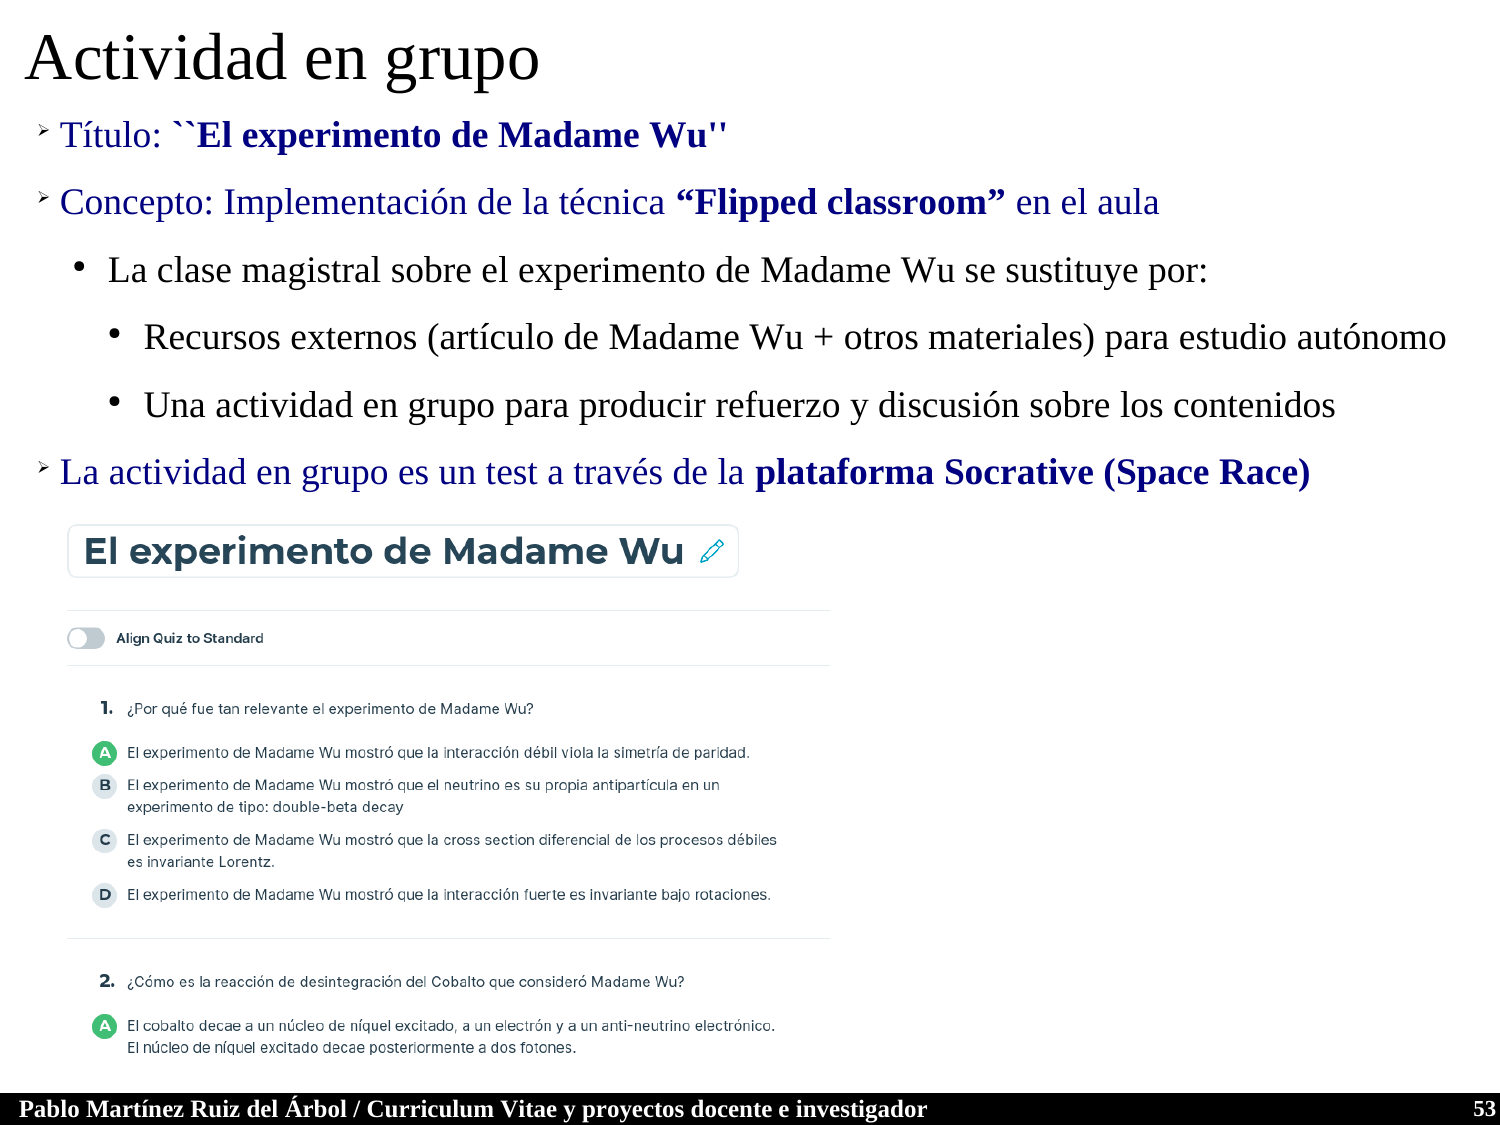

Actividad en grupo
 Título: ``El experimento de Madame Wu''
 Concepto: Implementación de la técnica “Flipped classroom” en el aula
La clase magistral sobre el experimento de Madame Wu se sustituye por:
Recursos externos (artículo de Madame Wu + otros materiales) para estudio autónomo
Una actividad en grupo para producir refuerzo y discusión sobre los contenidos
 La actividad en grupo es un test a través de la plataforma Socrative (Space Race)
53